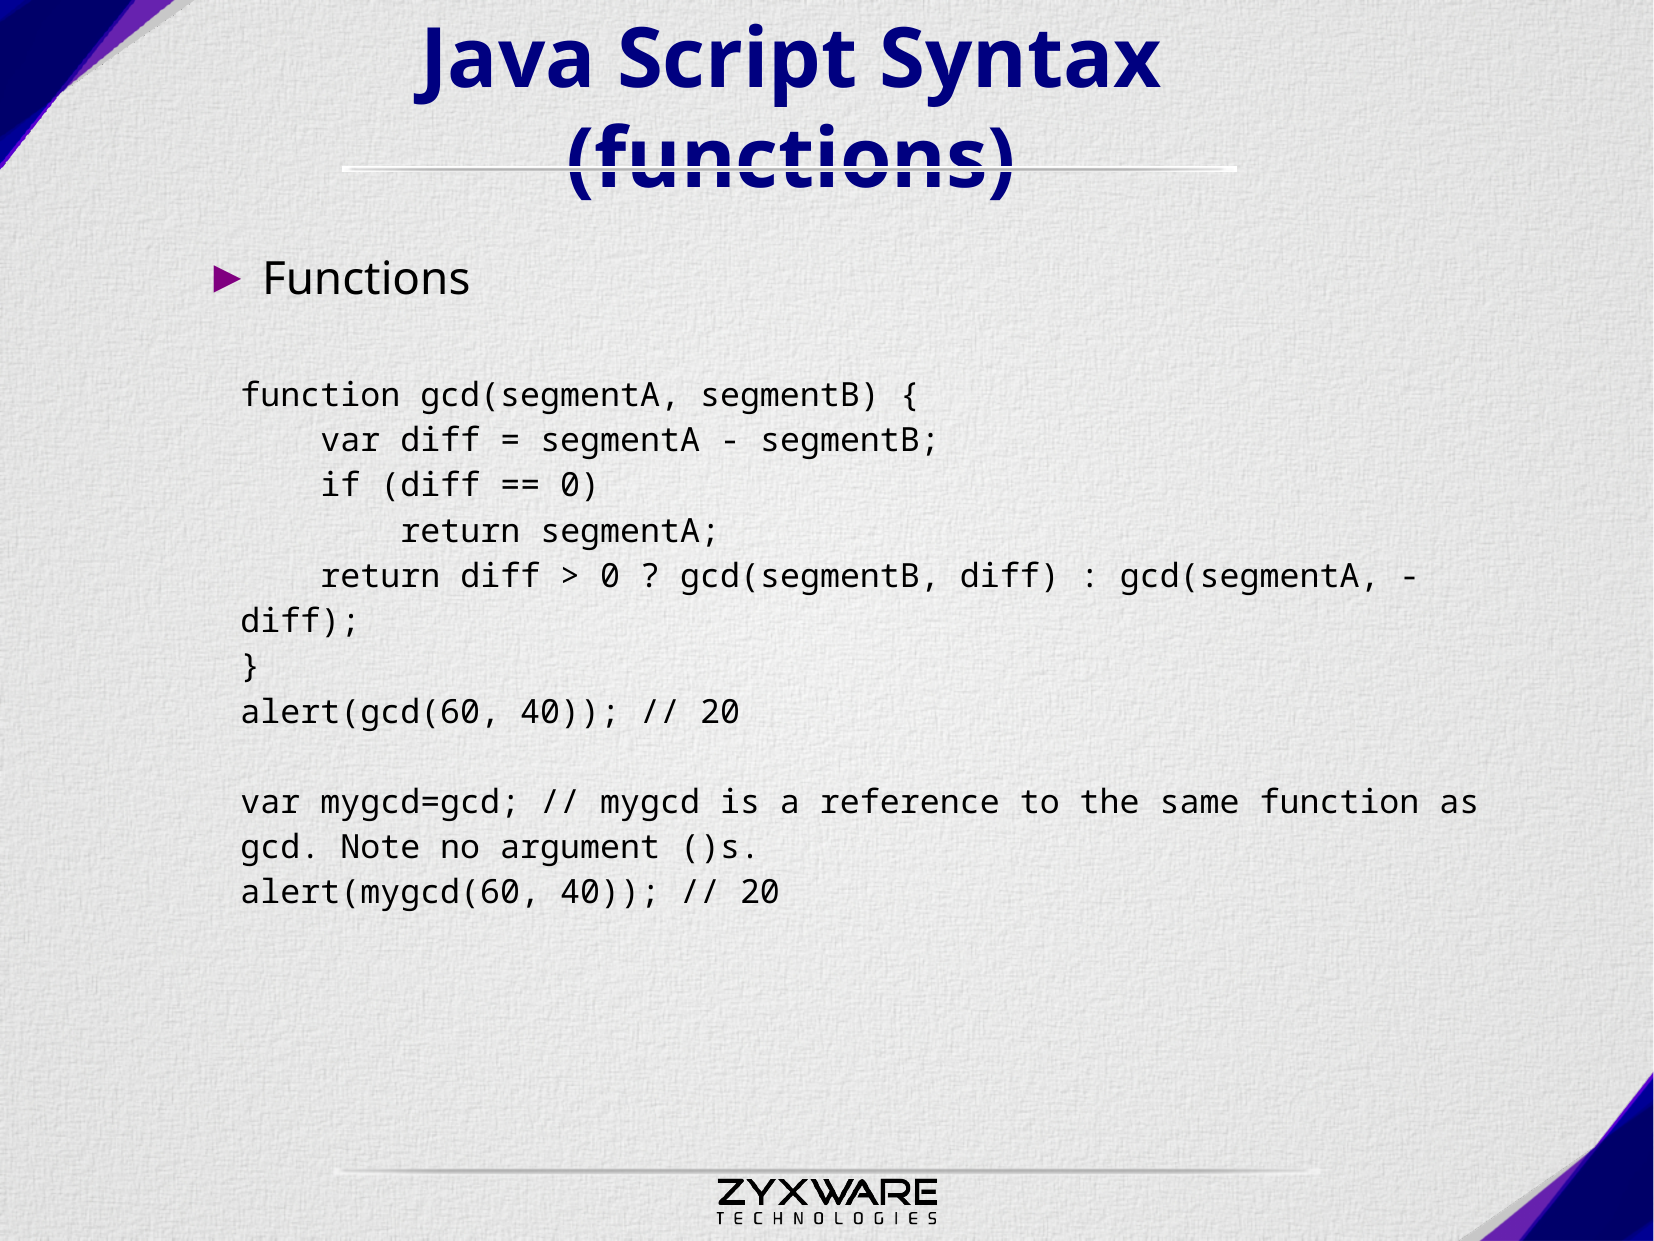

# Java Script Syntax (functions)
 Functions
function gcd(segmentA, segmentB) {
 var diff = segmentA - segmentB;
 if (diff == 0)
 return segmentA;
 return diff > 0 ? gcd(segmentB, diff) : gcd(segmentA, -diff);
}
alert(gcd(60, 40)); // 20
var mygcd=gcd; // mygcd is a reference to the same function as gcd. Note no argument ()s.
alert(mygcd(60, 40)); // 20